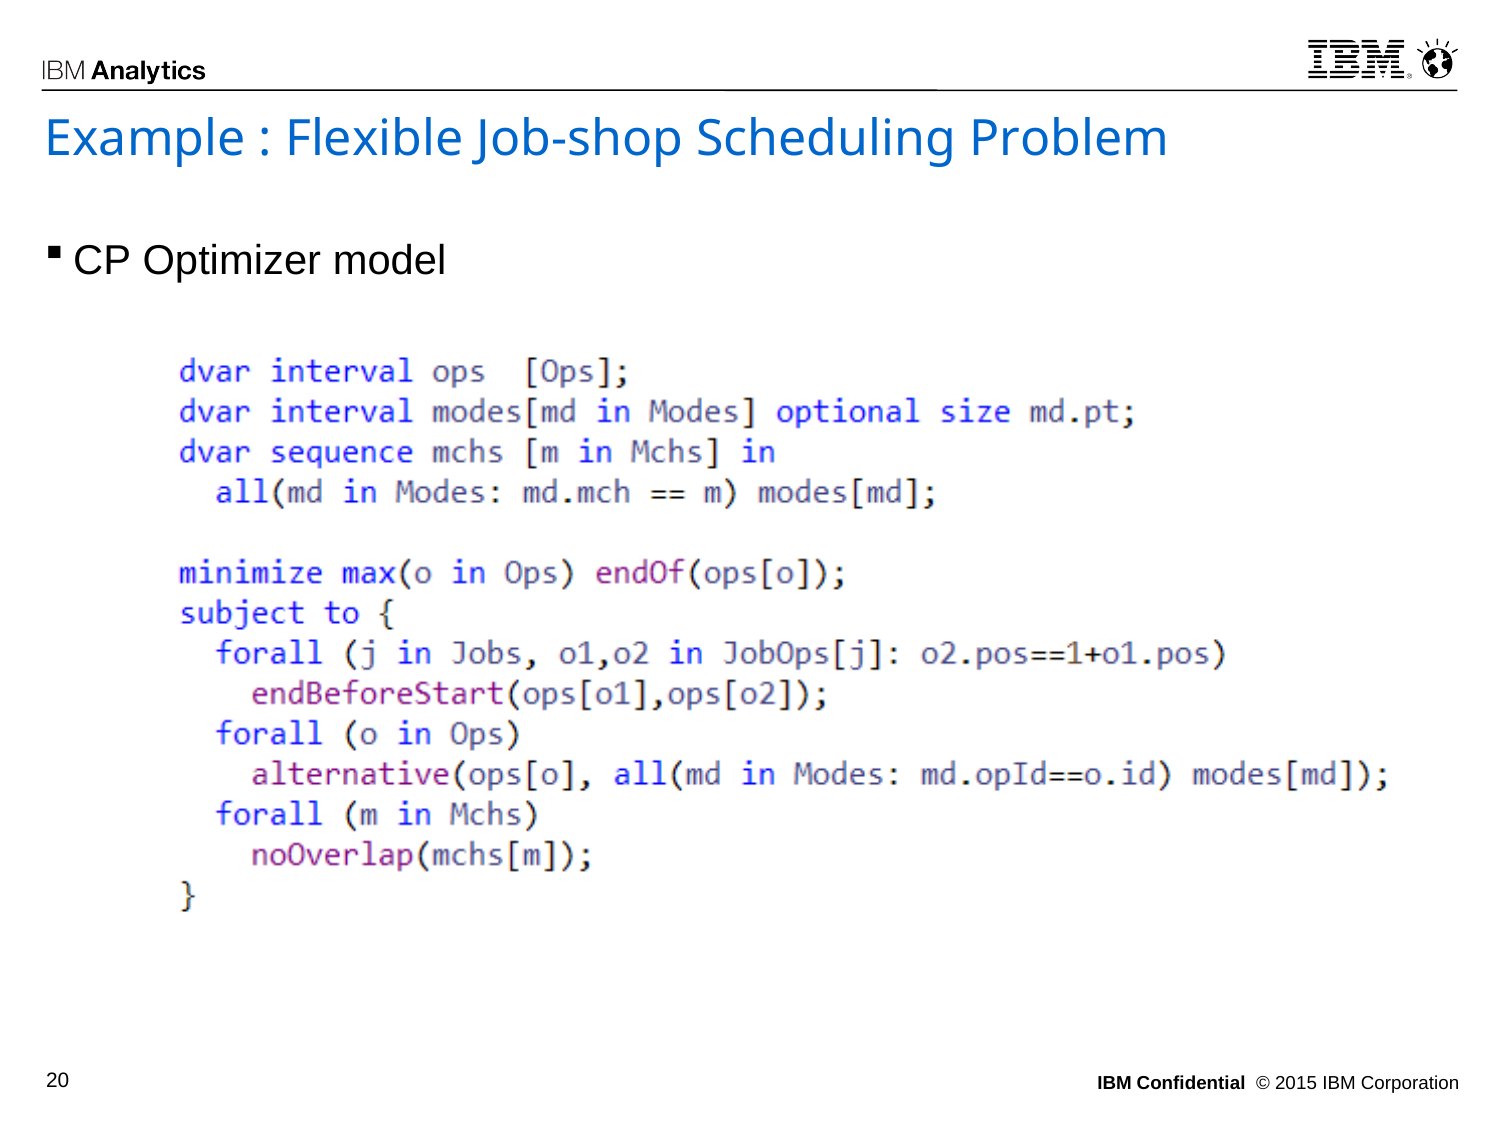

# Example : Flexible Job-shop Scheduling Problem
CP Optimizer model